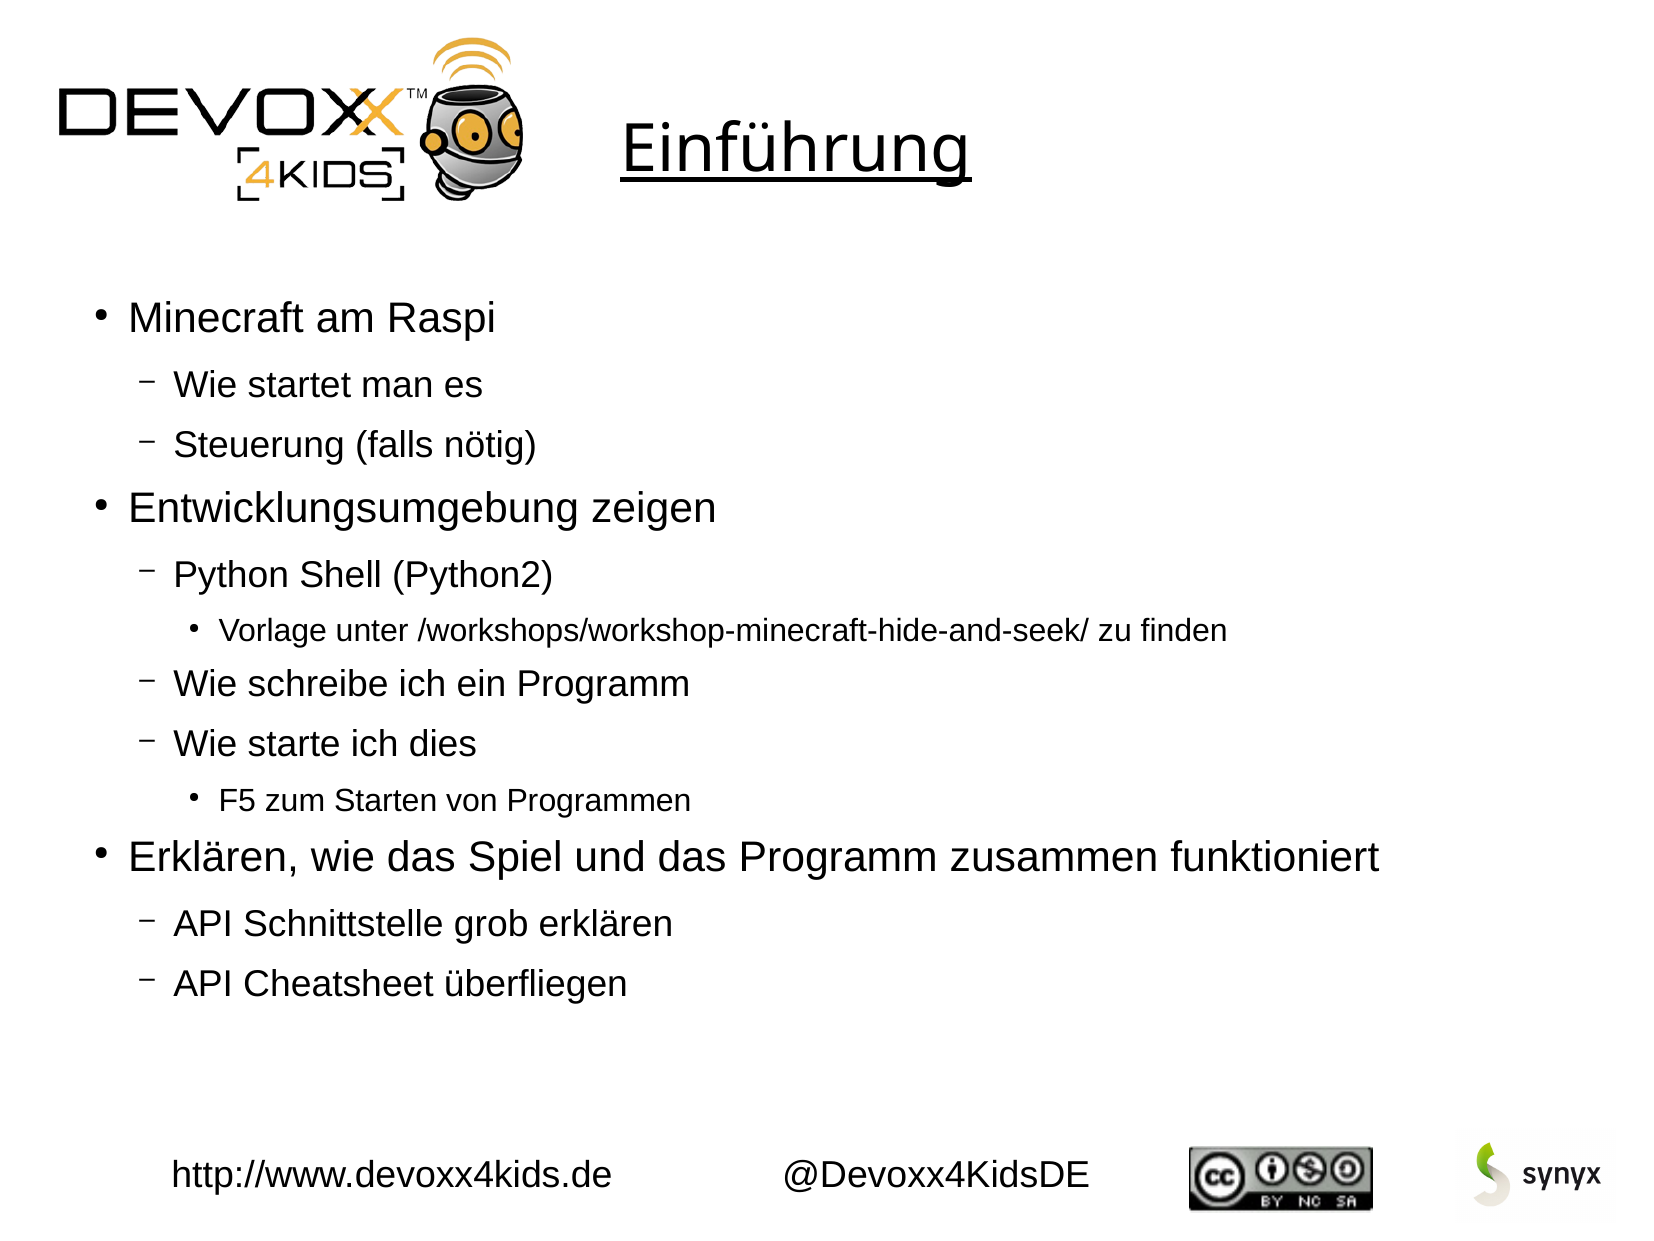

Einführung
# Minecraft am Raspi
Wie startet man es
Steuerung (falls nötig)
Entwicklungsumgebung zeigen
Python Shell (Python2)
Vorlage unter /workshops/workshop-minecraft-hide-and-seek/ zu finden
Wie schreibe ich ein Programm
Wie starte ich dies
F5 zum Starten von Programmen
Erklären, wie das Spiel und das Programm zusammen funktioniert
API Schnittstelle grob erklären
API Cheatsheet überfliegen